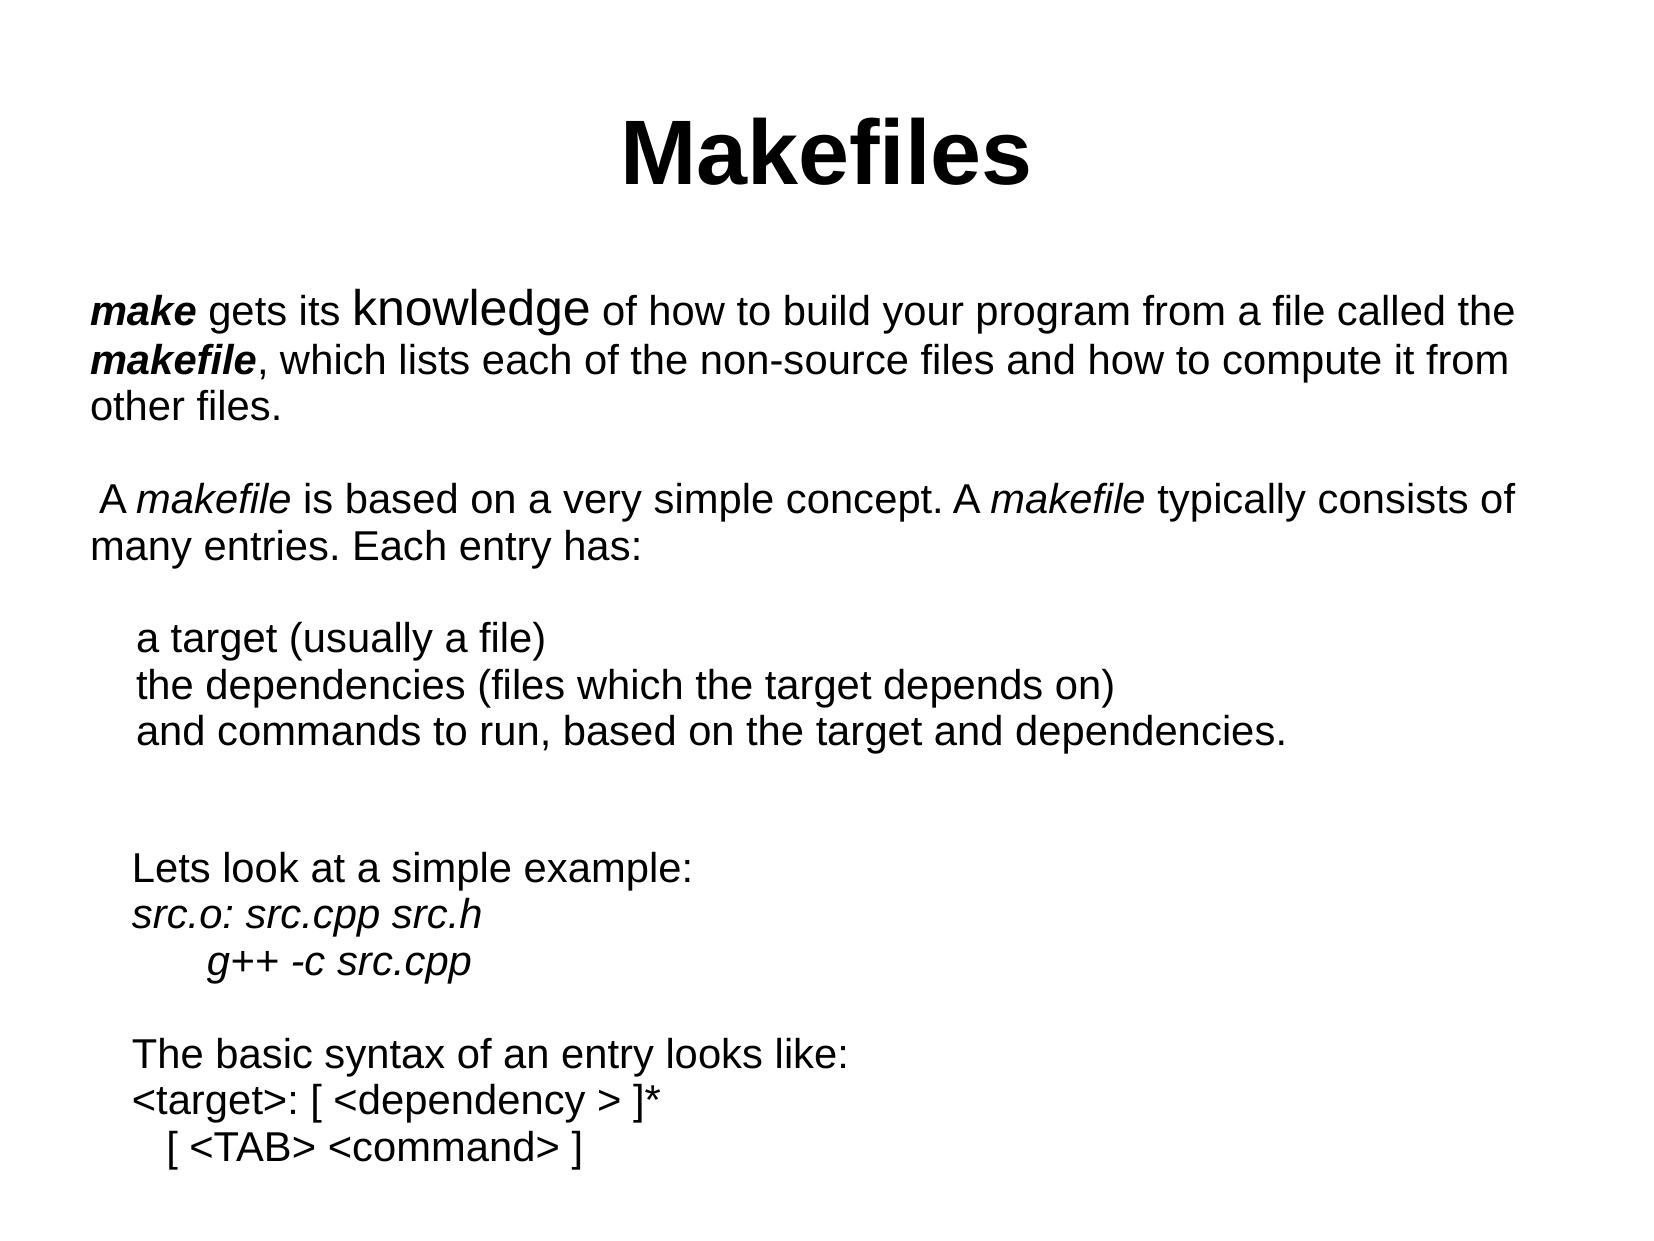

# Makefiles
make gets its knowledge of how to build your program from a file called the makefile, which lists each of the non-source files and how to compute it from other files.
 A makefile is based on a very simple concept. A makefile typically consists of many entries. Each entry has:
 a target (usually a file)
 the dependencies (files which the target depends on)
 and commands to run, based on the target and dependencies.
Lets look at a simple example:
src.o: src.cpp src.h
	g++ -c src.cpp
The basic syntax of an entry looks like:
<target>: [ <dependency > ]*
 [ <TAB> <command> ]